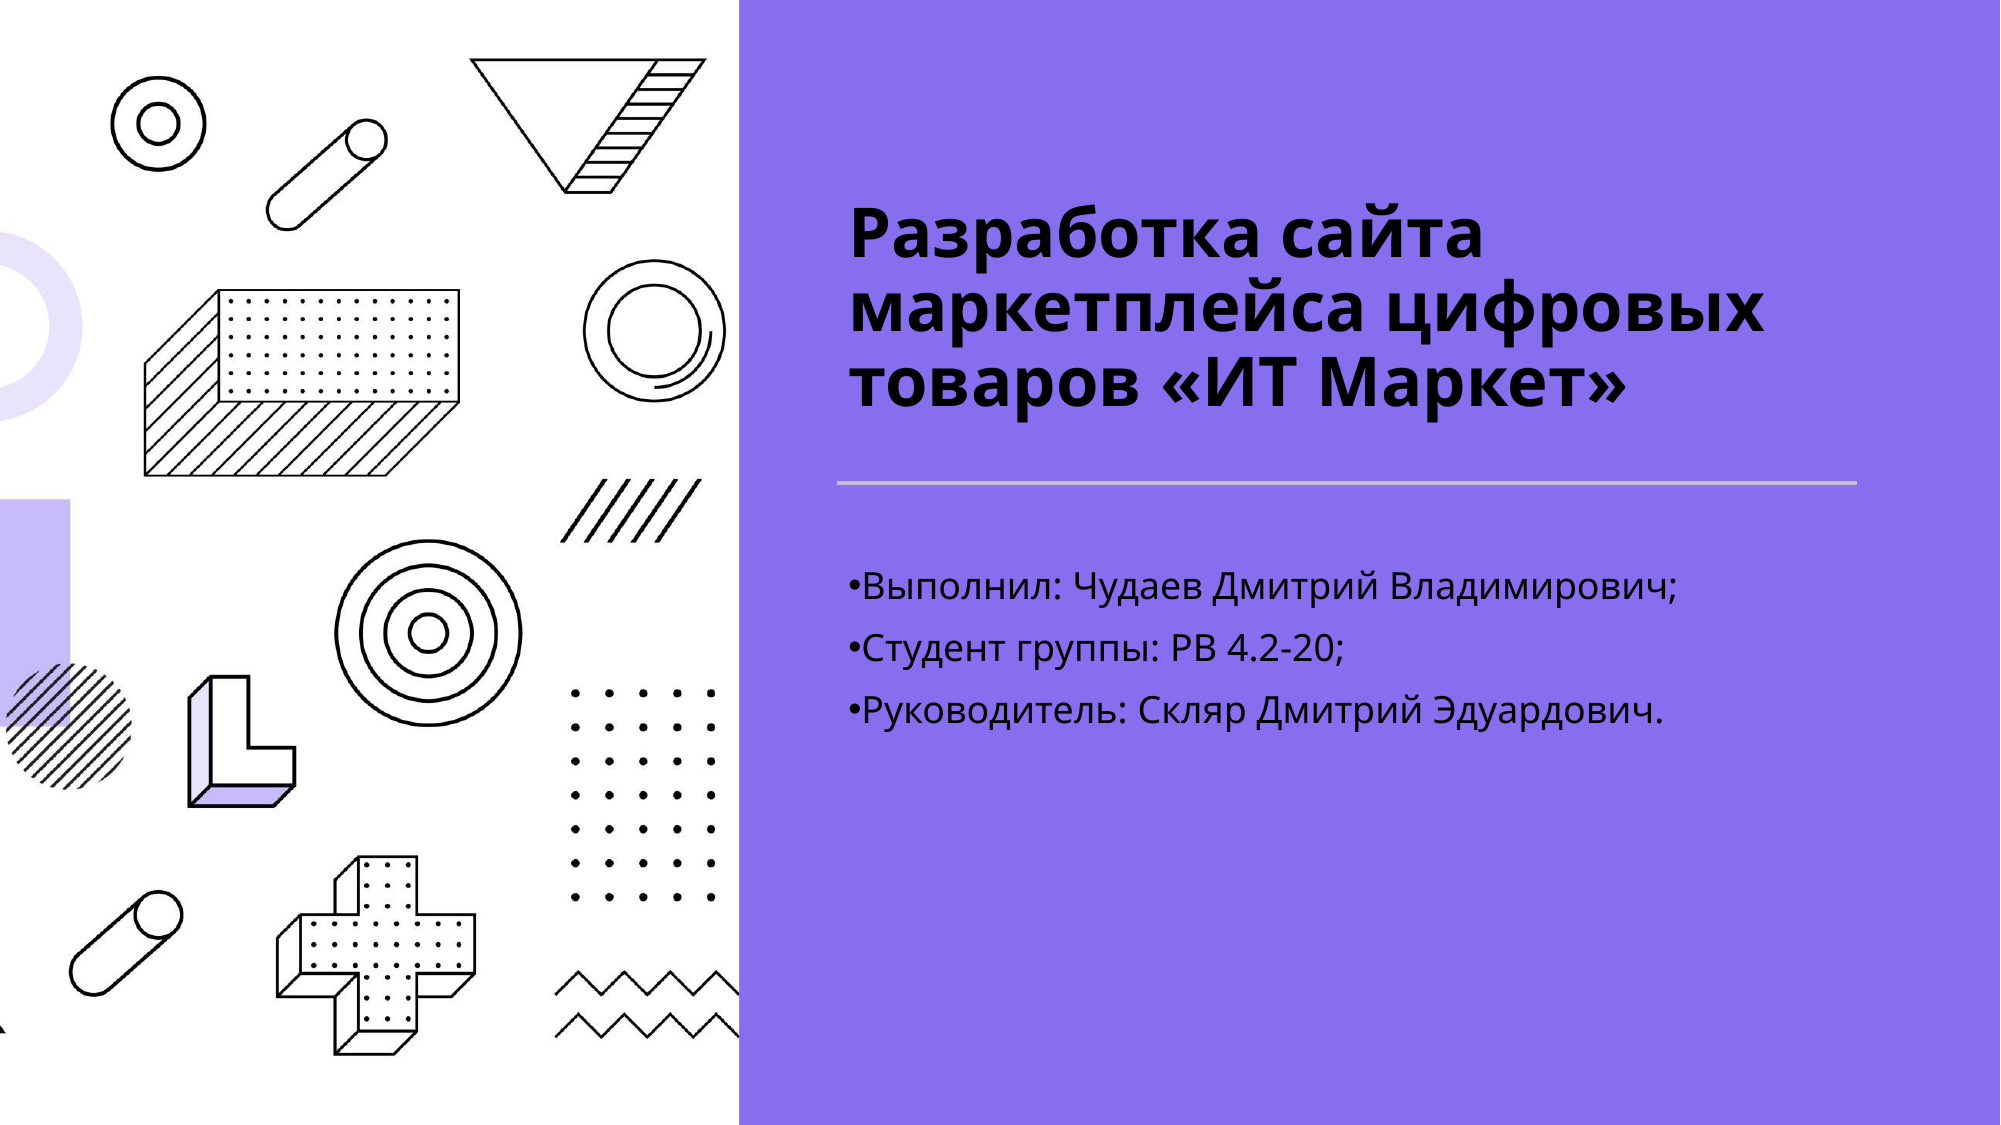

# Разработка сайта маркетплейса цифровых товаров «ИТ Маркет»
​Выполнил: Чудаев Дмитрий Владимирович​;
Студент группы: РВ 4.2-20​;
Руководитель: Скляр Дмитрий Эдуардович.